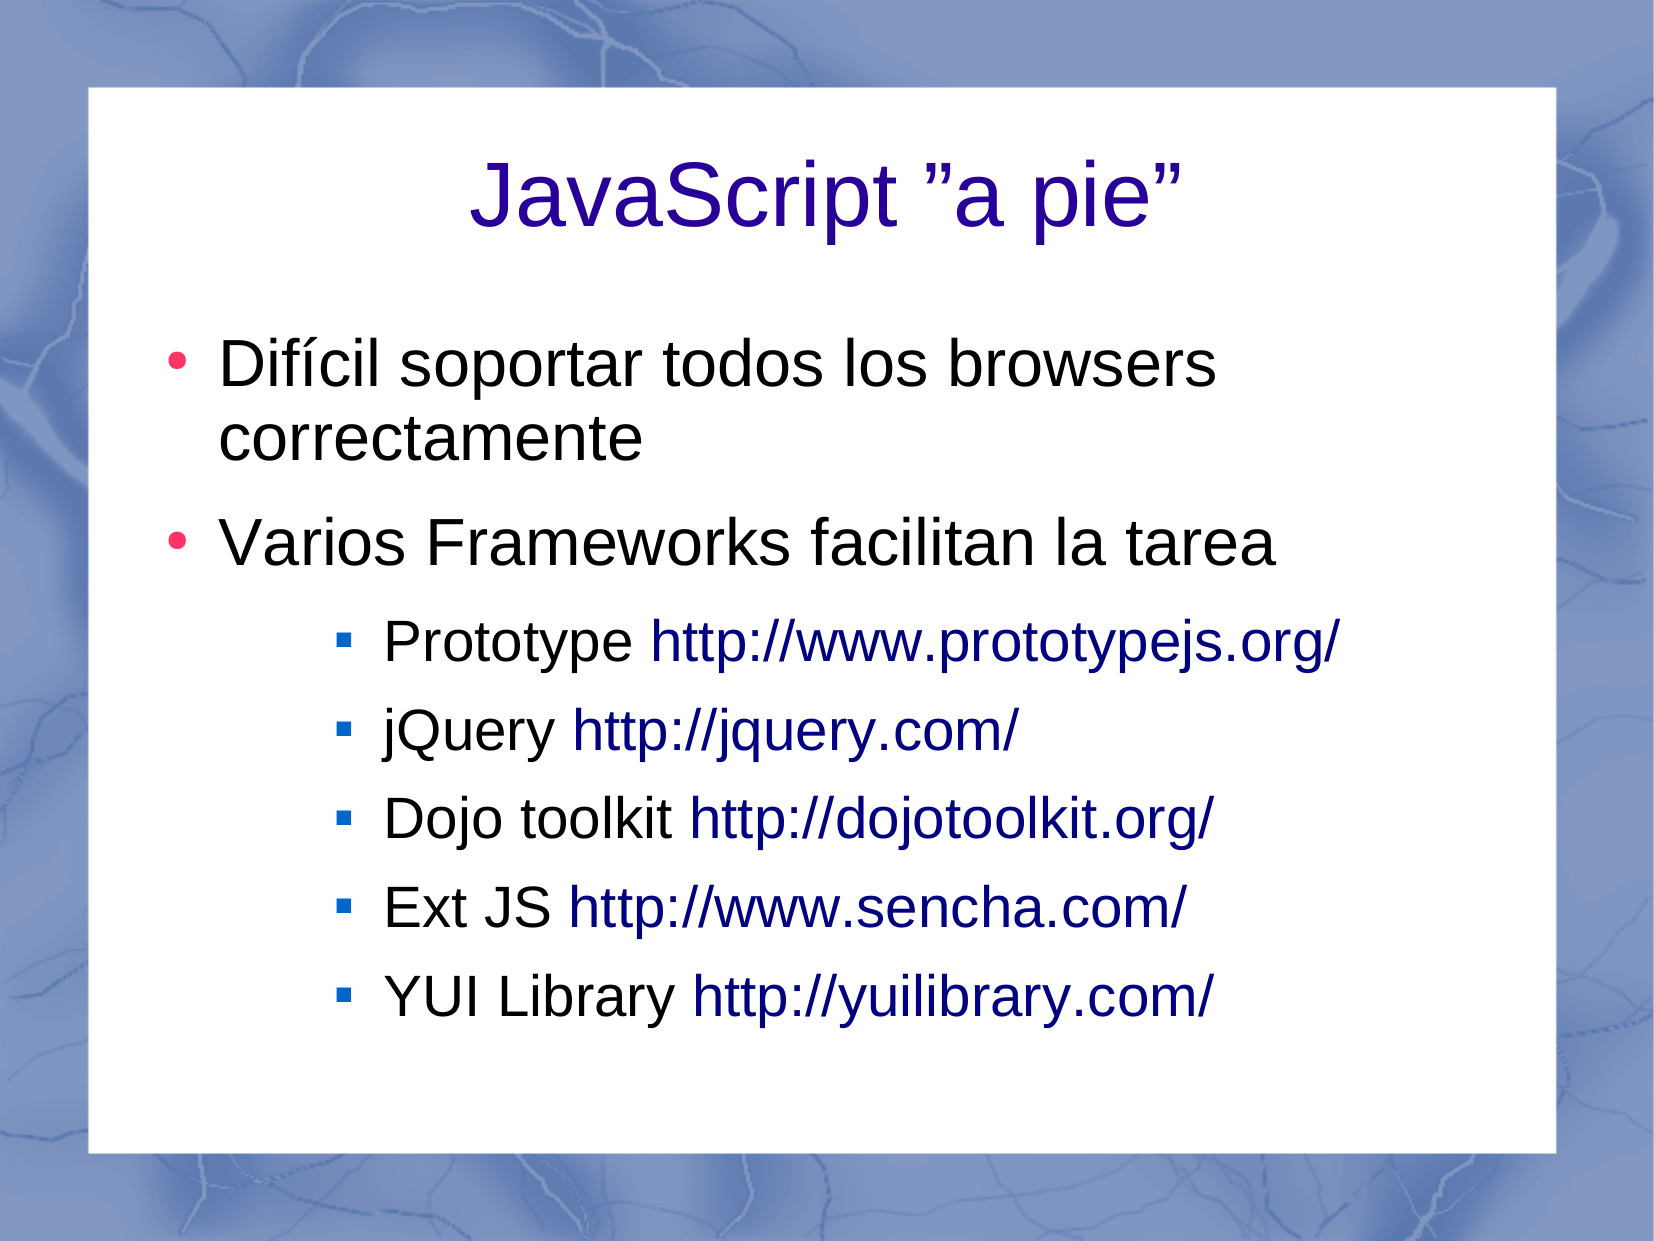

# JavaScript ”a pie”
Difícil soportar todos los browsers correctamente
Varios Frameworks facilitan la tarea
Prototype http://www.prototypejs.org/
jQuery http://jquery.com/
Dojo toolkit http://dojotoolkit.org/
Ext JS http://www.sencha.com/
YUI Library http://yuilibrary.com/